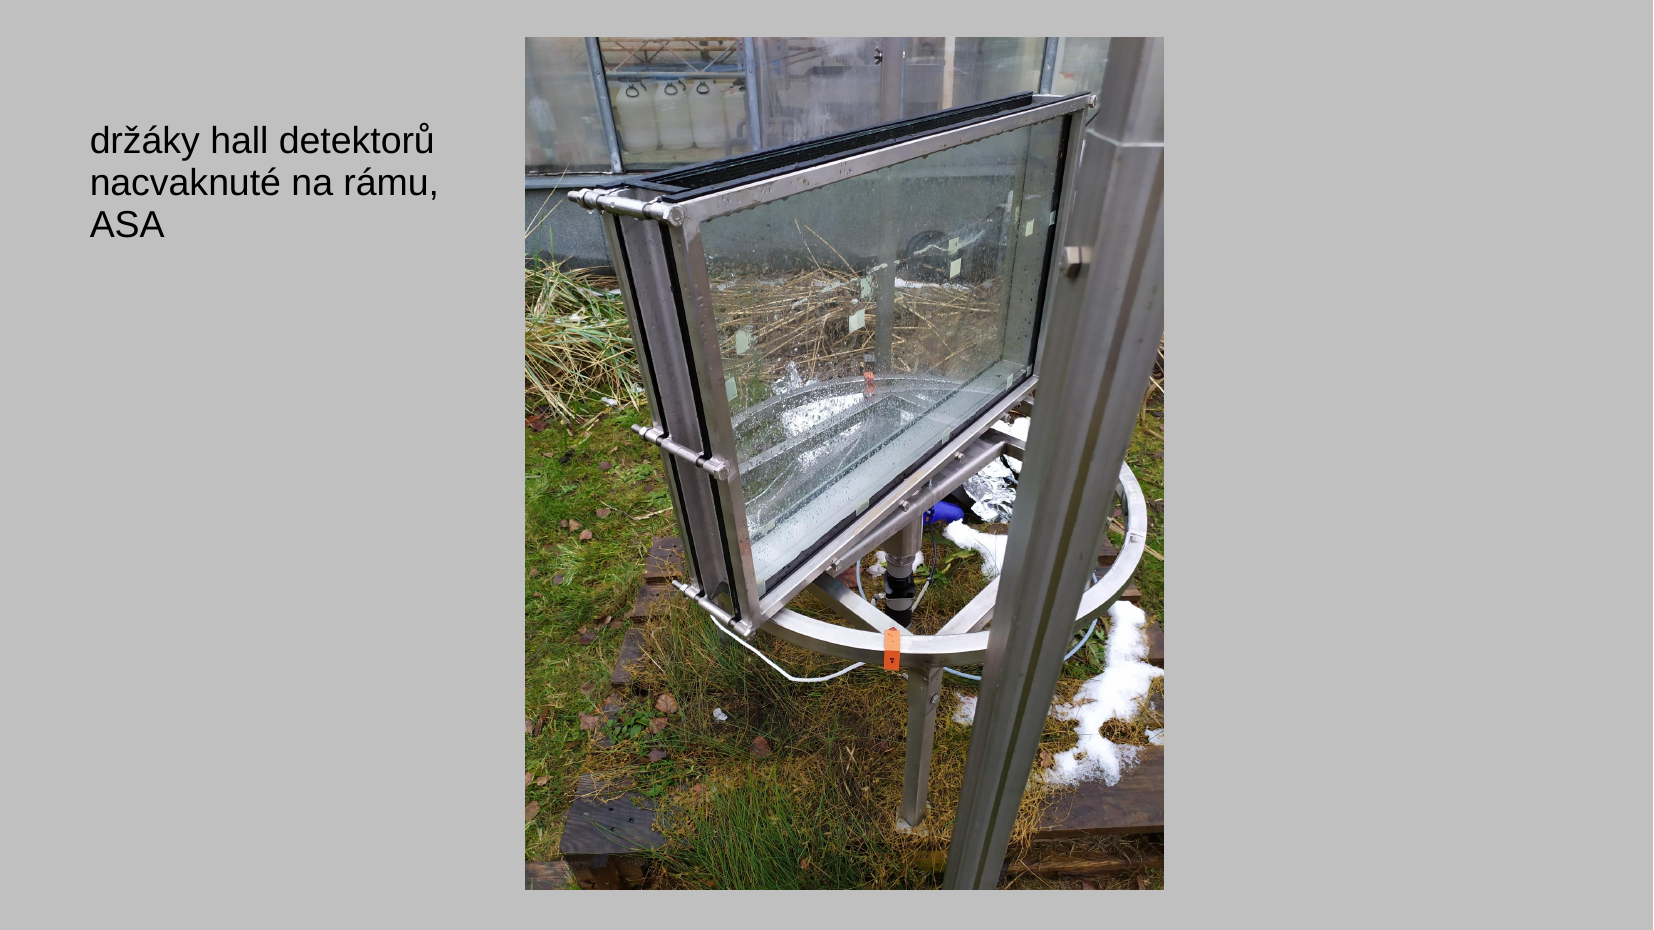

držáky hall detektorů nacvaknuté na rámu, ASA